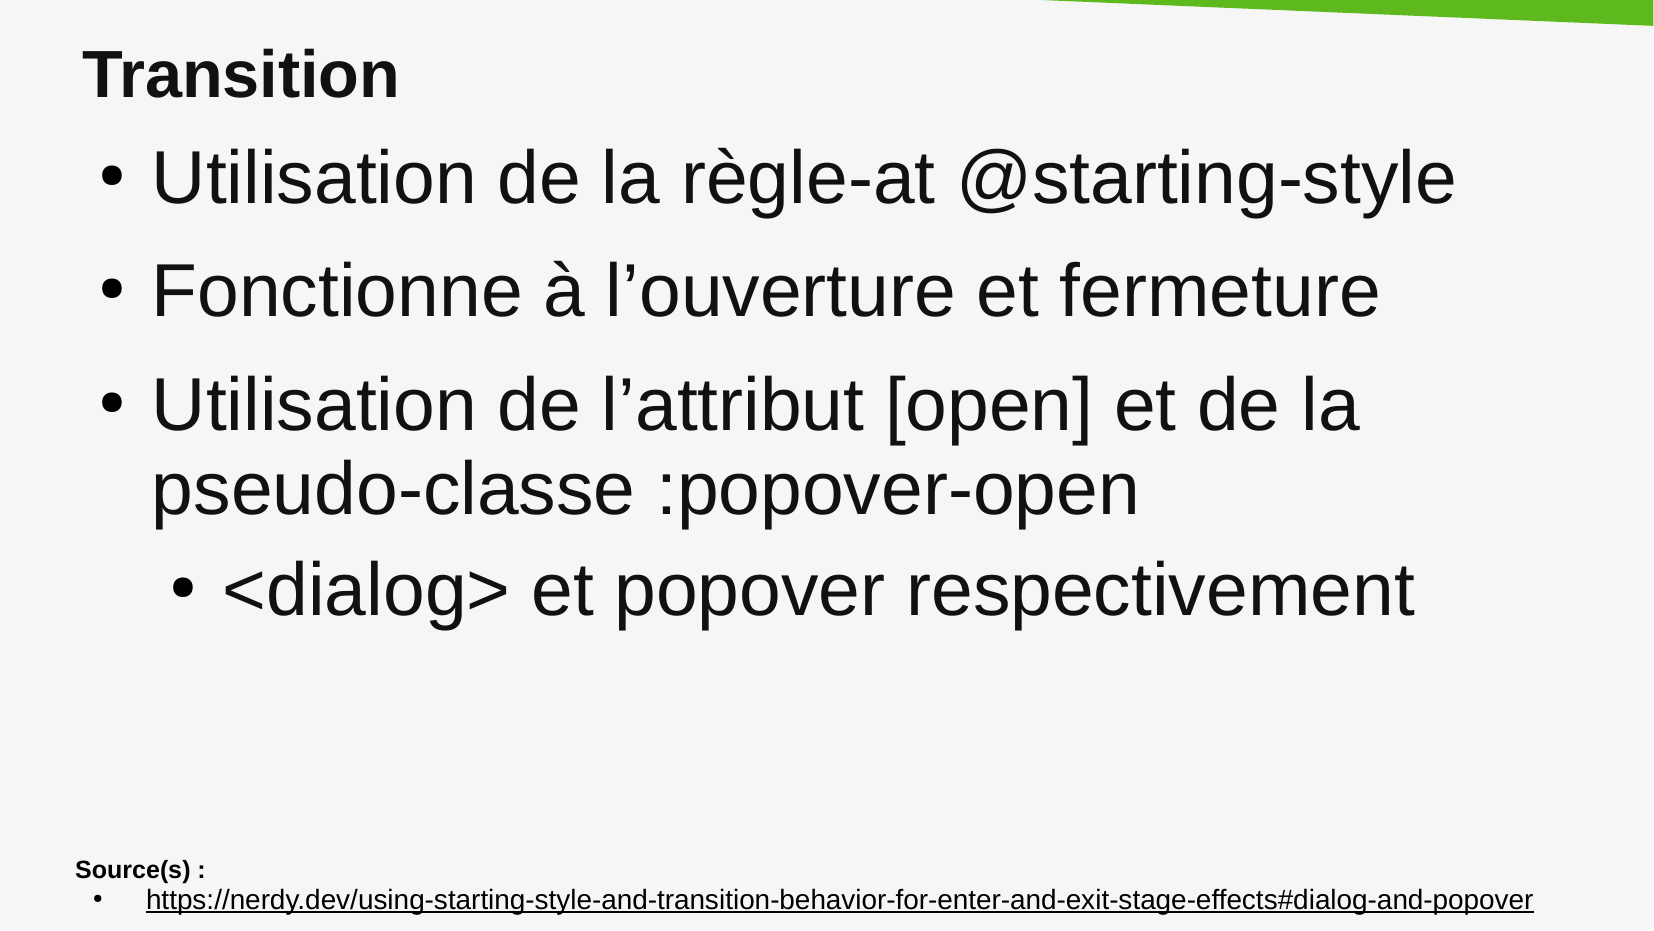

# Transition
Utilisation de la règle-at @starting-style
Fonctionne à l’ouverture et fermeture
Utilisation de l’attribut [open] et de la pseudo-classe :popover-open
<dialog> et popover respectivement
Source(s) :
https://nerdy.dev/using-starting-style-and-transition-behavior-for-enter-and-exit-stage-effects#dialog-and-popover